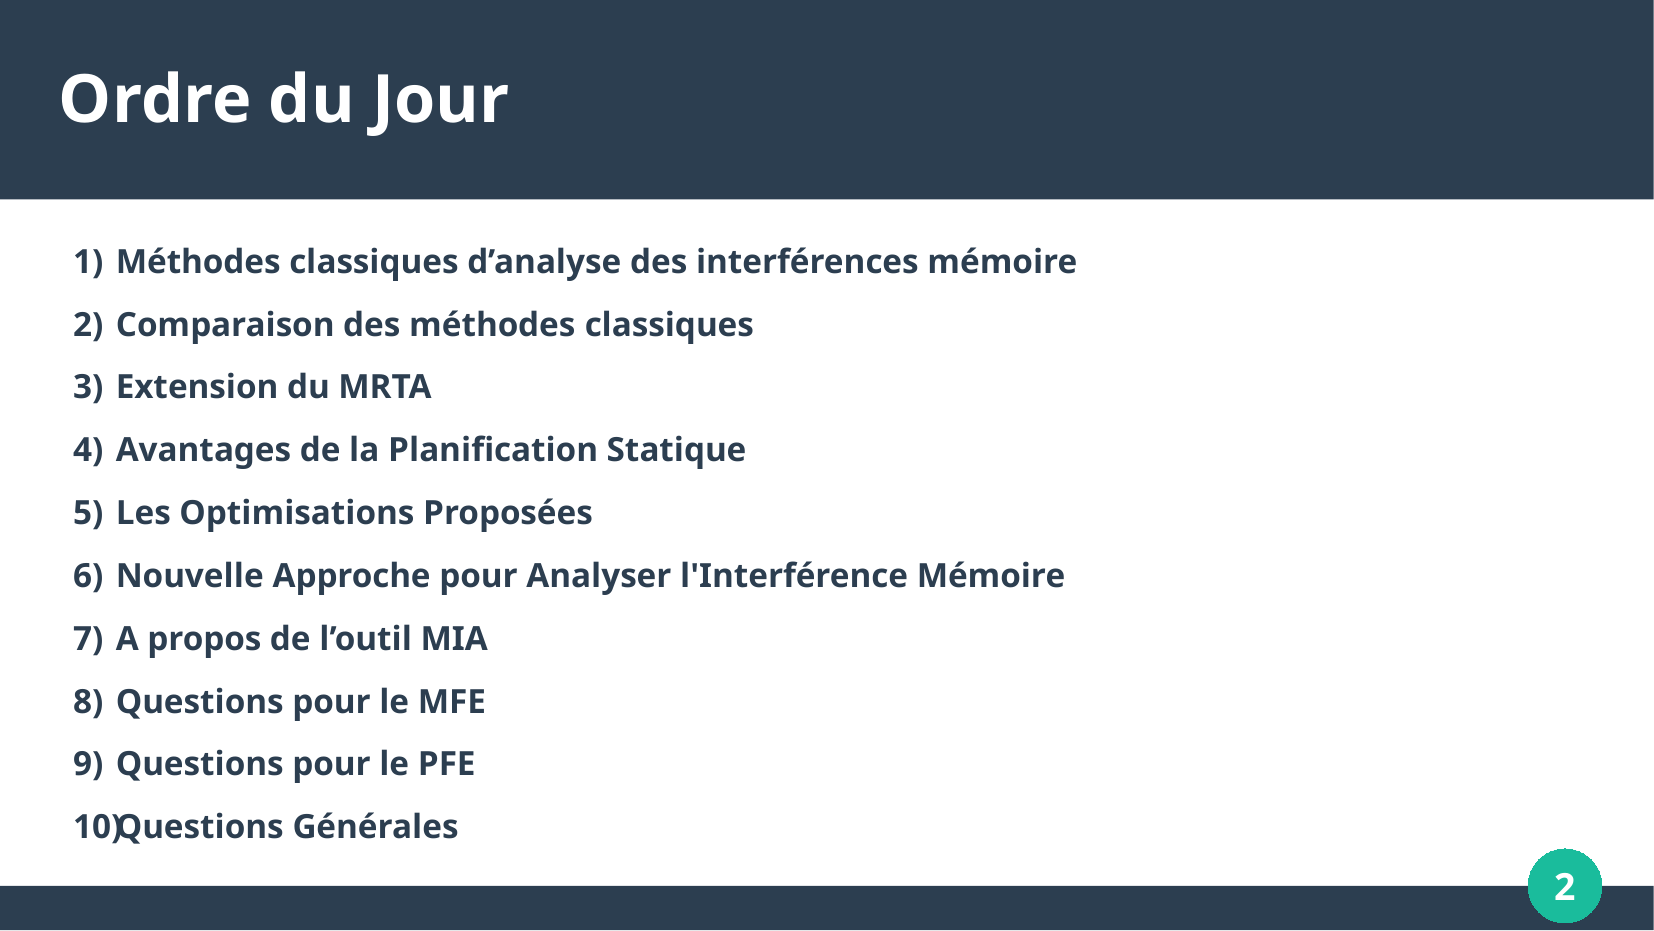

# Ordre du Jour
Méthodes classiques d’analyse des interférences mémoire
Comparaison des méthodes classiques
Extension du MRTA
Avantages de la Planification Statique
Les Optimisations Proposées
Nouvelle Approche pour Analyser l'Interférence Mémoire
A propos de l’outil MIA
Questions pour le MFE
Questions pour le PFE
Questions Générales
2